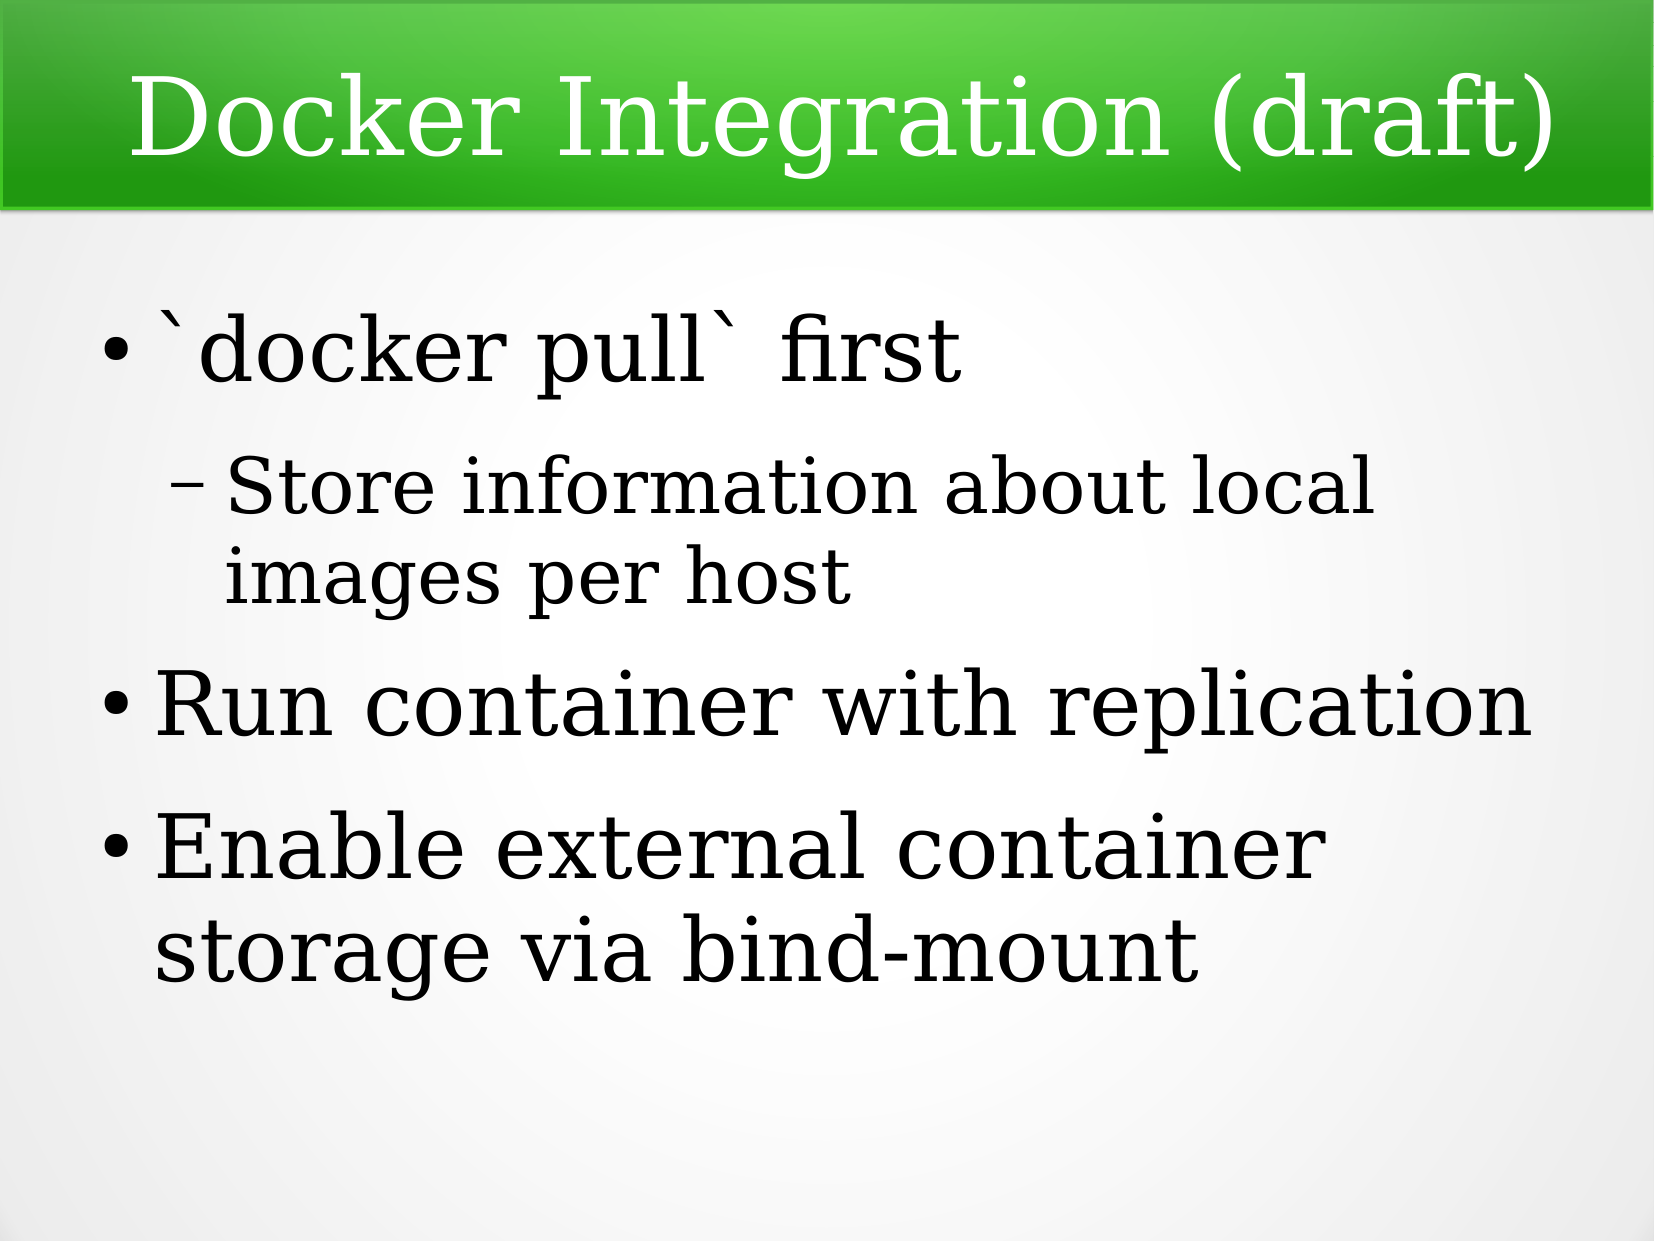

# Docker Integration (draft)
`docker pull` first
Store information about local images per host
Run container with replication
Enable external container storage via bind-mount